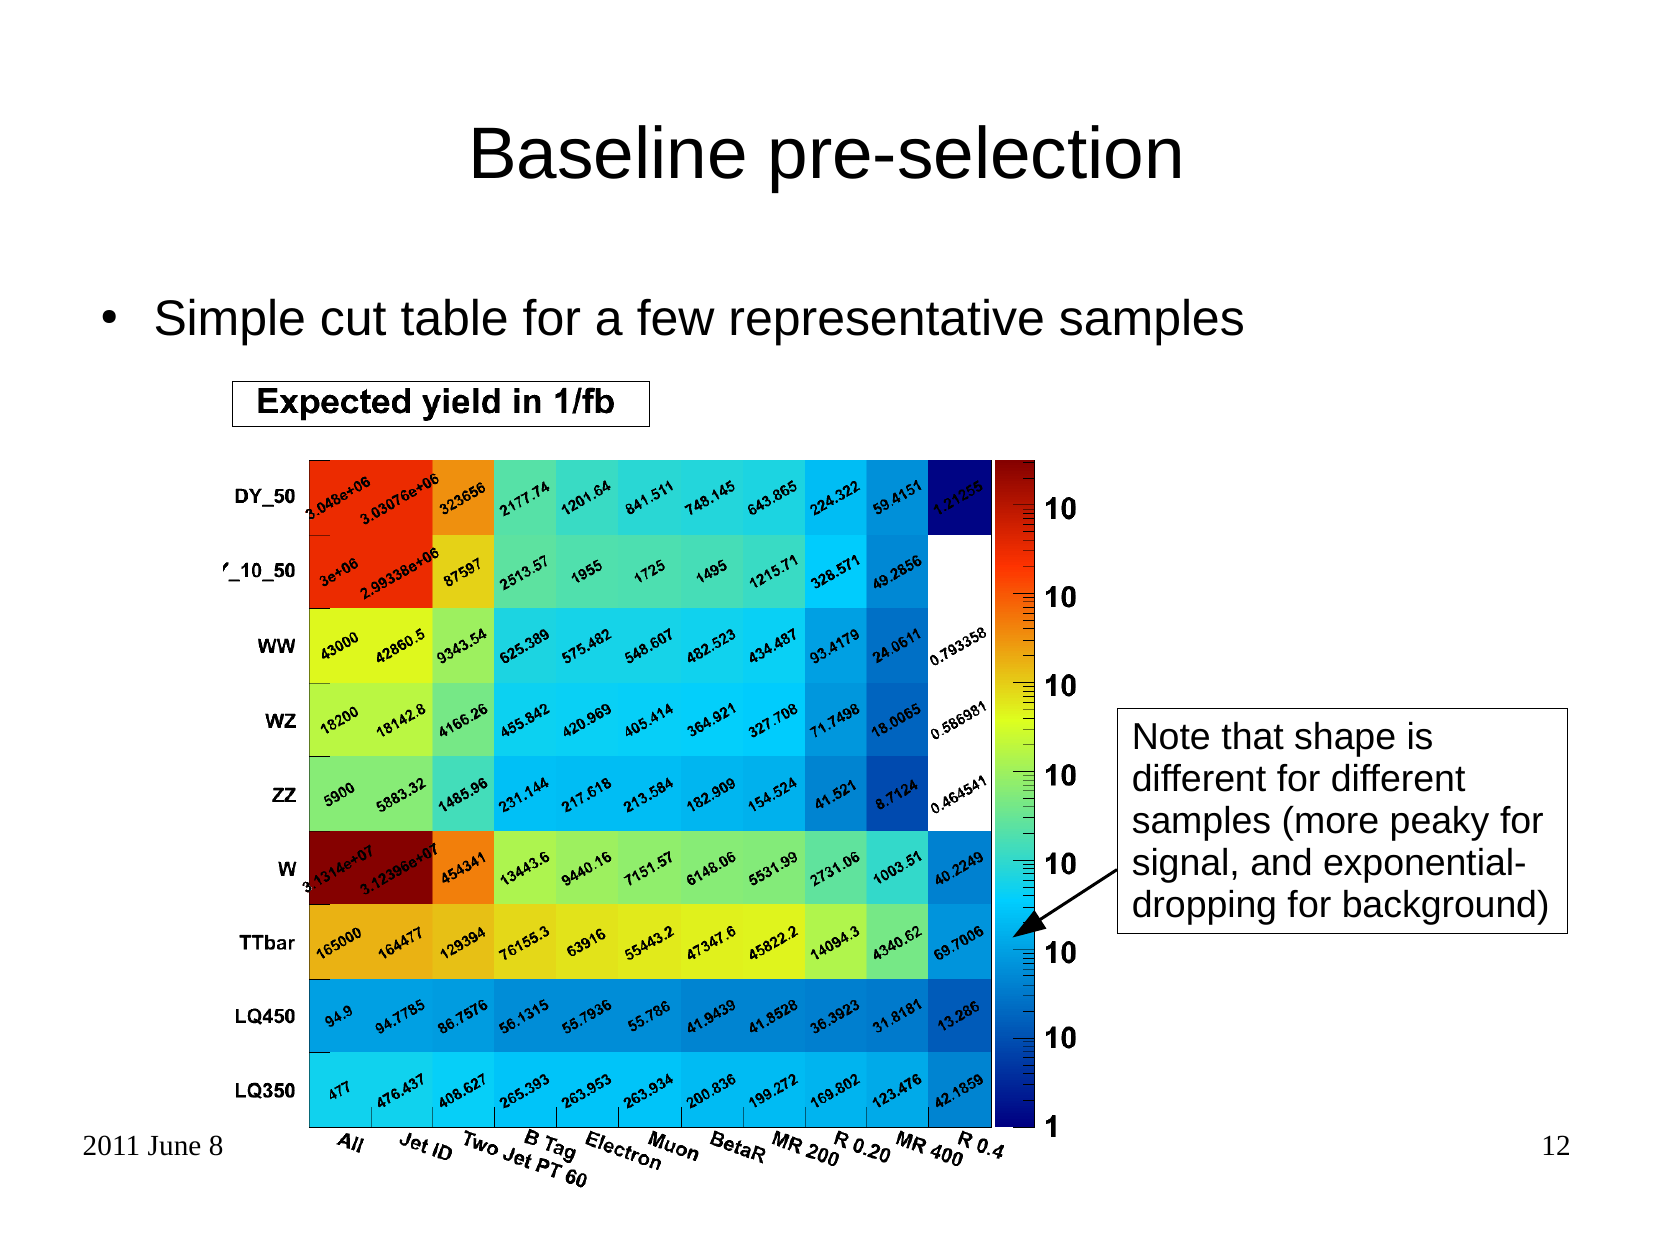

# Baseline pre-selection
Simple cut table for a few representative samples
Note that shape is different for different samples (more peaky for signal, and exponential-dropping for background)
2011 June 8
12